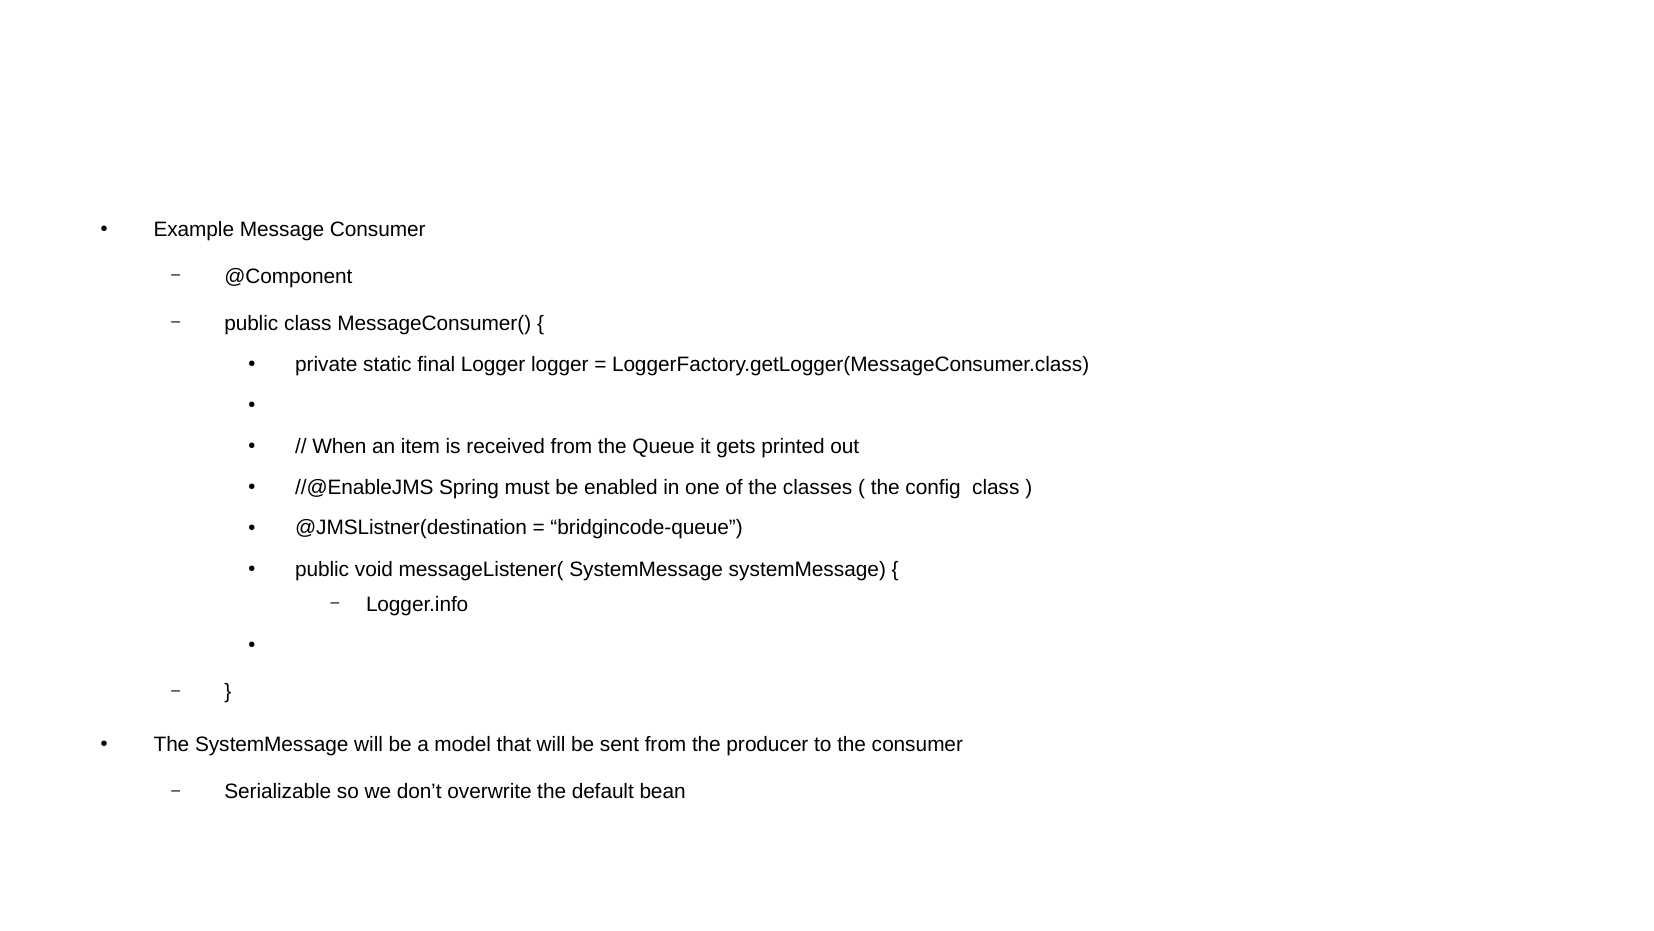

#
Example Message Consumer
@Component
public class MessageConsumer() {
private static final Logger logger = LoggerFactory.getLogger(MessageConsumer.class)
// When an item is received from the Queue it gets printed out
//@EnableJMS Spring must be enabled in one of the classes ( the config class )
@JMSListner(destination = “bridgincode-queue”)
public void messageListener( SystemMessage systemMessage) {
Logger.info
}
The SystemMessage will be a model that will be sent from the producer to the consumer
Serializable so we don’t overwrite the default bean